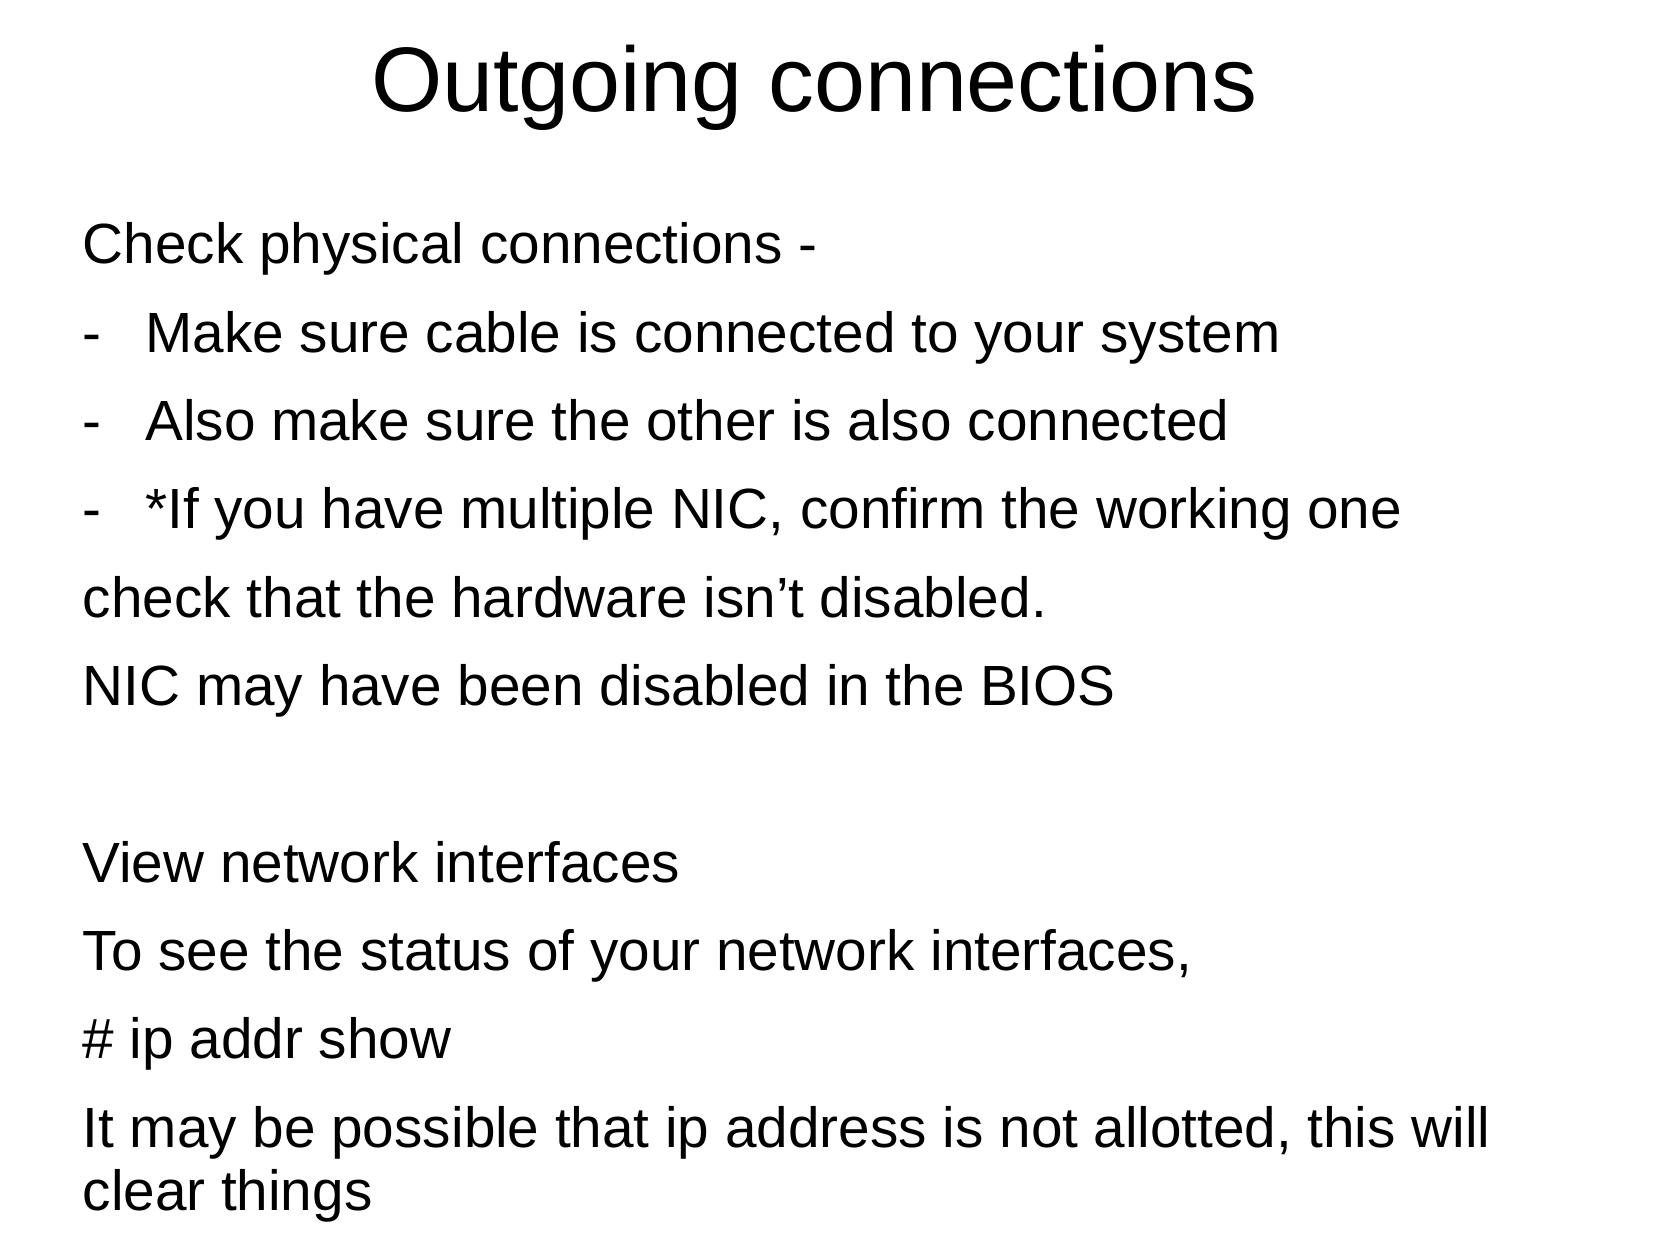

# Outgoing connections
Check physical connections -
-	Make sure cable is connected to your system
-	Also make sure the other is also connected
-	*If you have multiple NIC, confirm the working one
check that the hardware isn’t disabled.
NIC may have been disabled in the BIOS
View network interfaces
To see the status of your network interfaces,
# ip addr show
It may be possible that ip address is not allotted, this will clear things